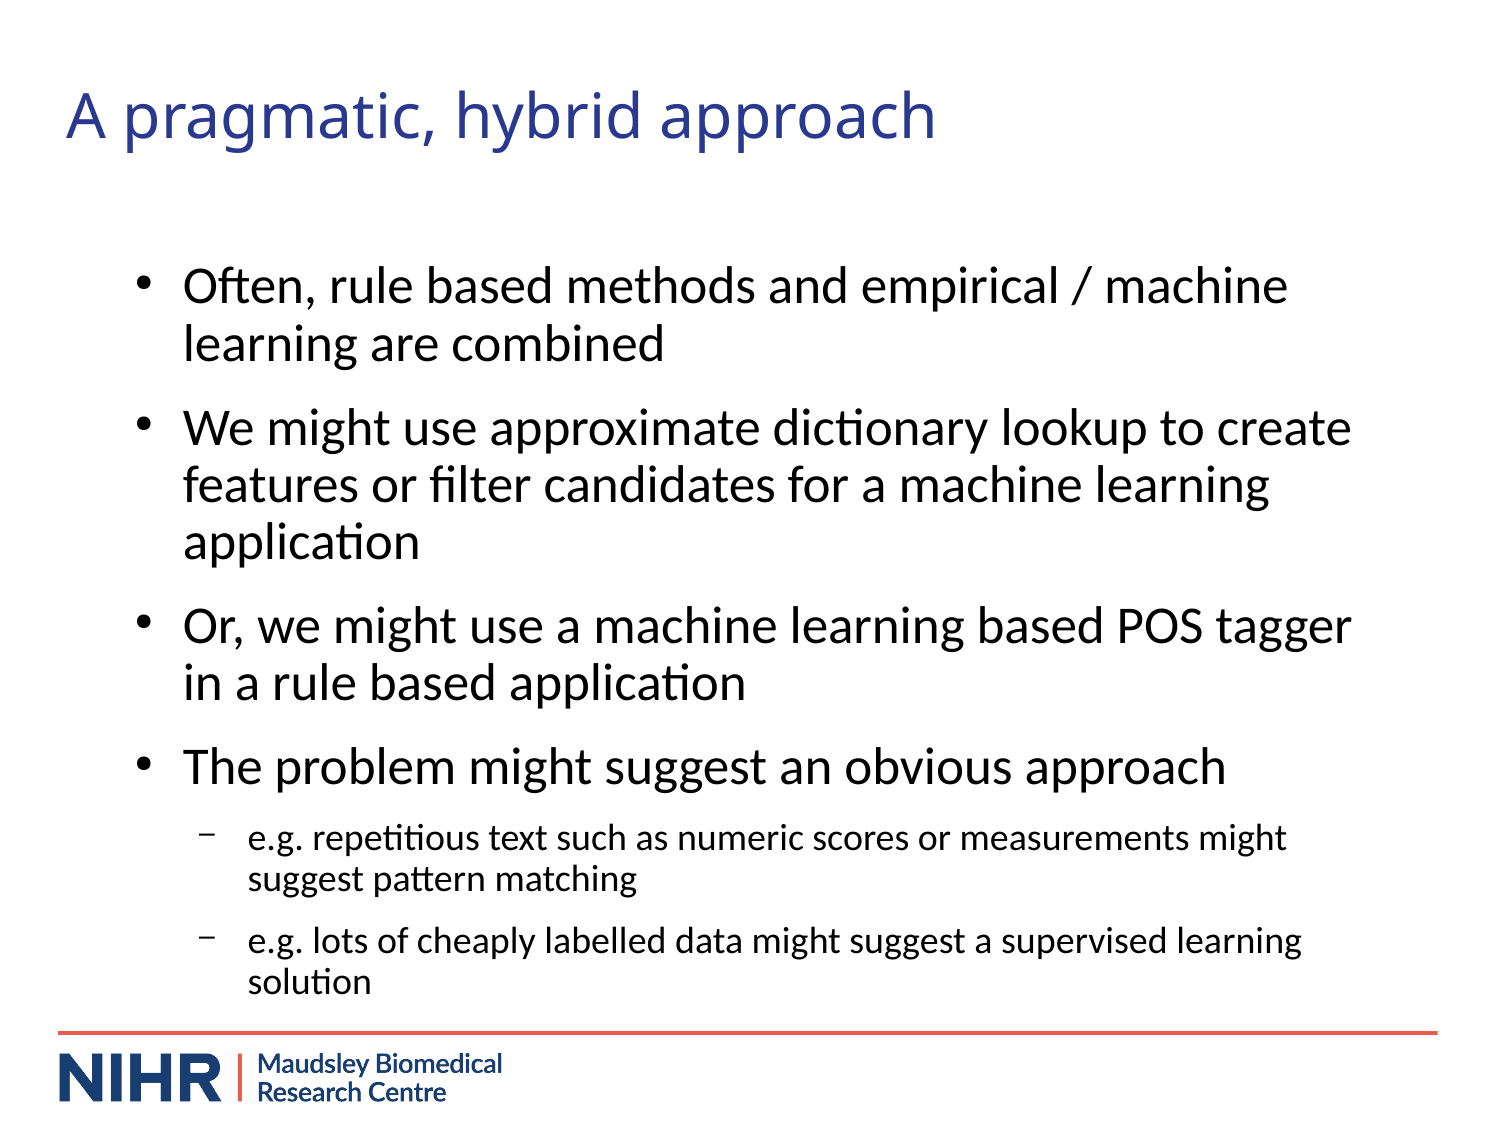

A pragmatic, hybrid approach
# Often, rule based methods and empirical / machine learning are combined
We might use approximate dictionary lookup to create features or filter candidates for a machine learning application
Or, we might use a machine learning based POS tagger in a rule based application
The problem might suggest an obvious approach
e.g. repetitious text such as numeric scores or measurements might suggest pattern matching
e.g. lots of cheaply labelled data might suggest a supervised learning solution